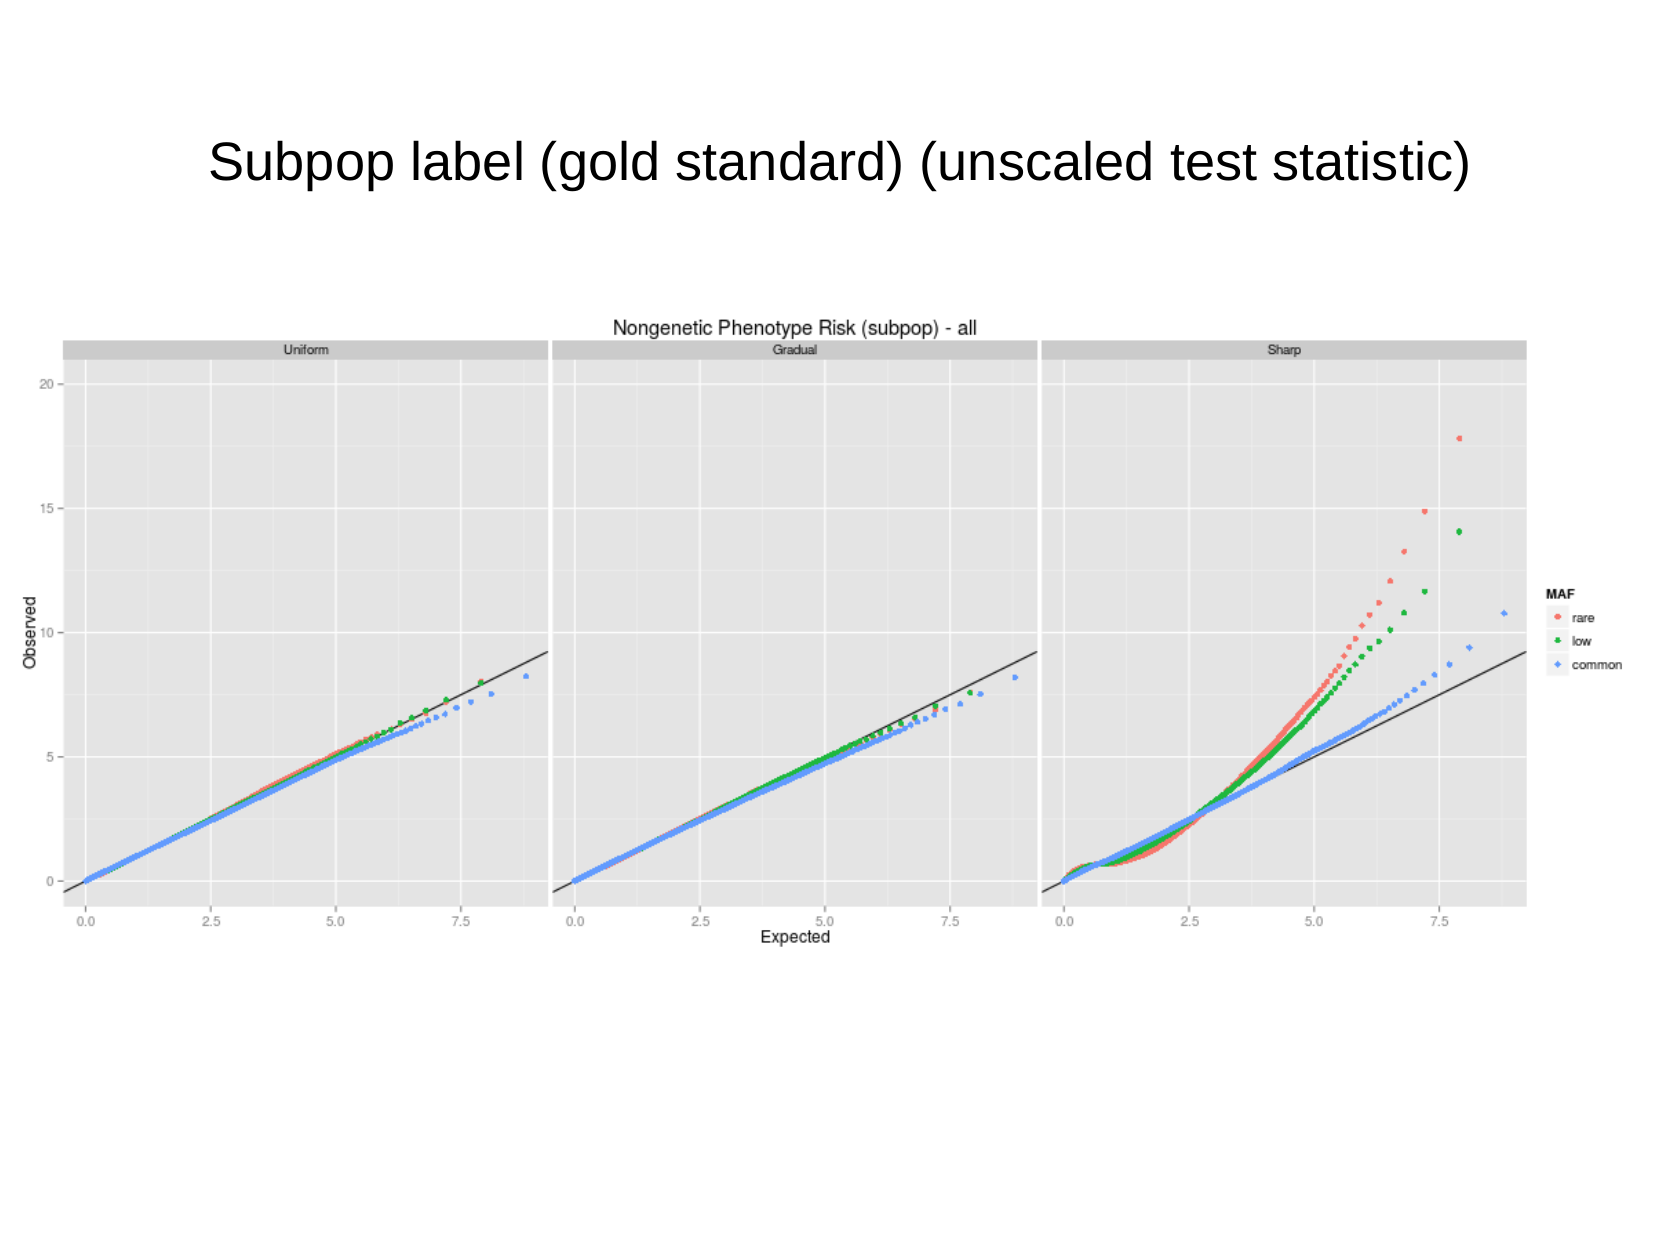

Subpop label (gold standard) (unscaled test statistic)